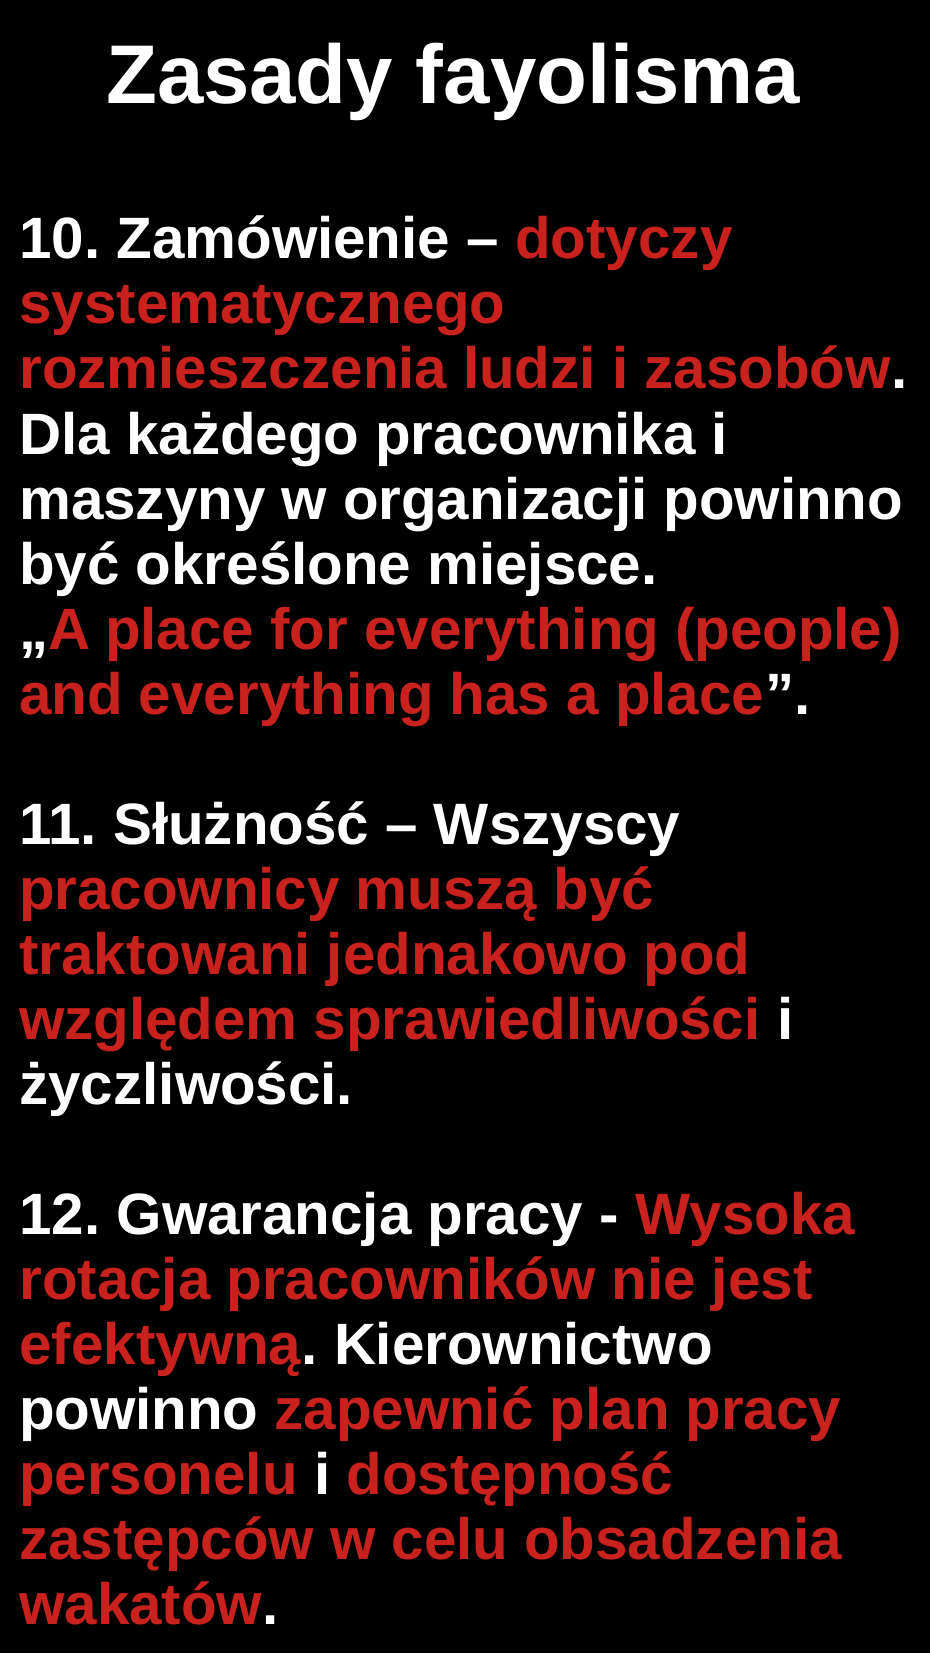

# Zasady fayolisma
10. Zamówienie – dotyczy systematycznego rozmieszczenia ludzi i zasobów. Dla każdego pracownika i maszyny w organizacji powinno być określone miejsce.
„A place for everything (people) and everything has a place”.
11. Służność – Wszyscy pracownicy muszą być traktowani jednakowo pod względem sprawiedliwości i życzliwości.
12. Gwarancja pracy - Wysoka rotacja pracowników nie jest efektywną. Kierownictwo powinno zapewnić plan pracy personelu i dostępność zastępców w celu obsadzenia wakatów.